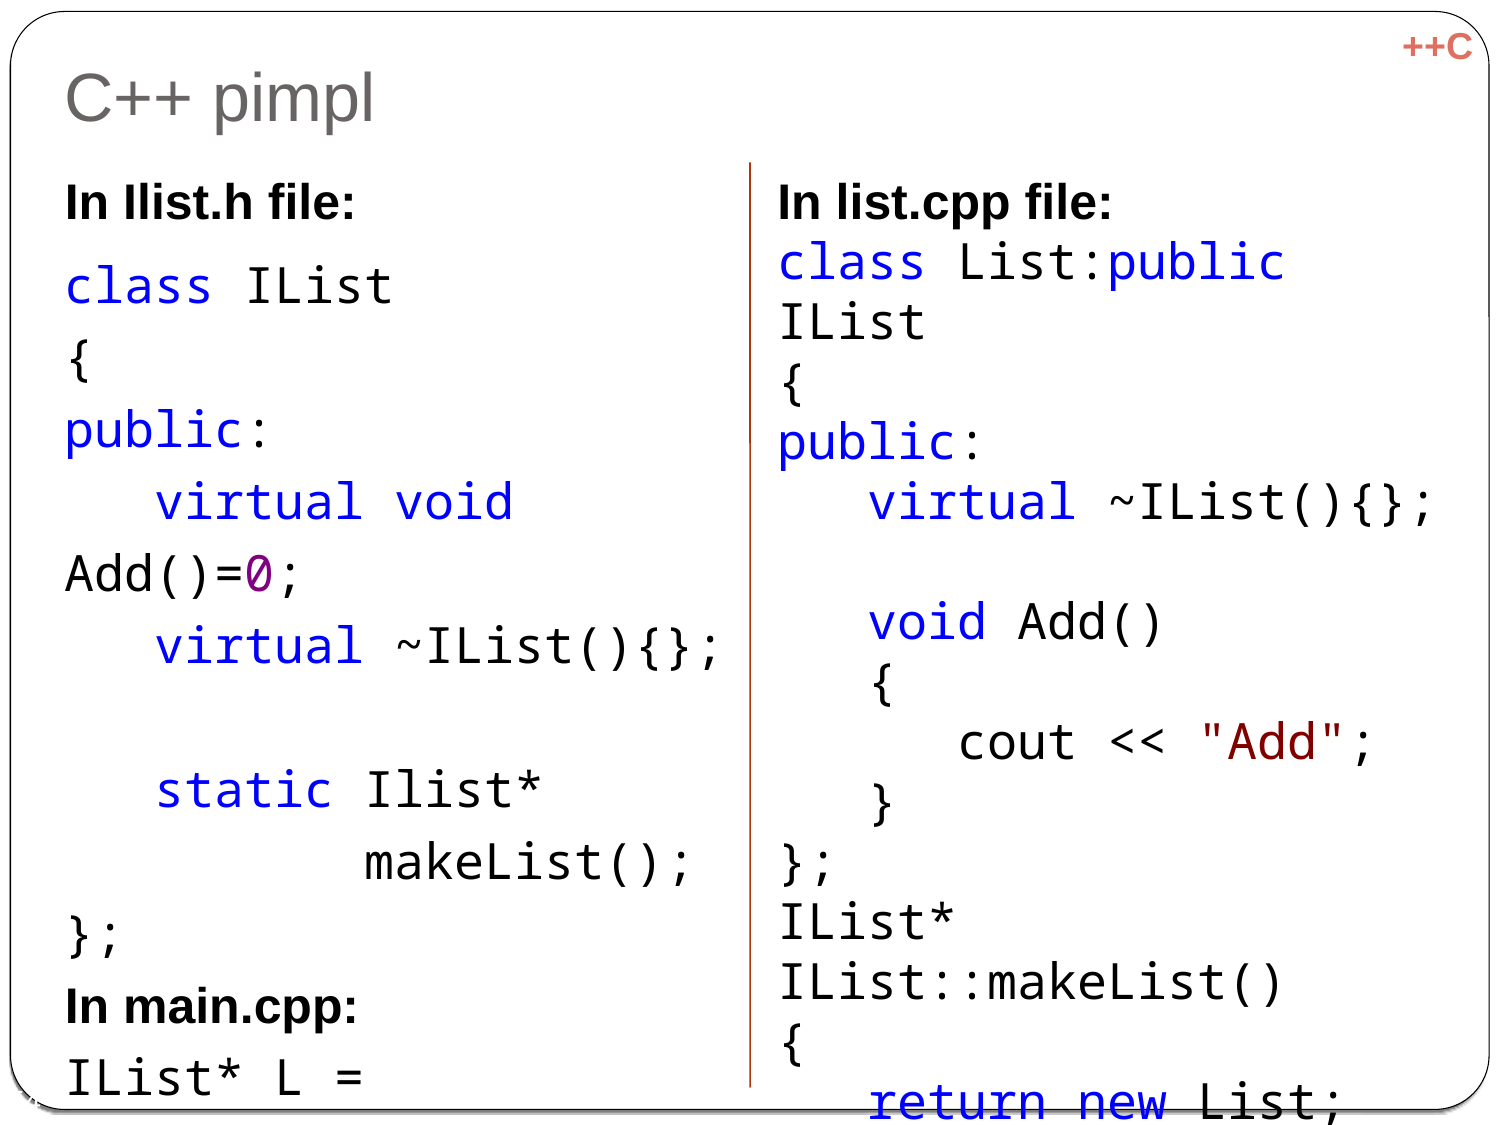

# C++ pimpl
In Ilist.h file:
class IList
{
public:
   virtual void Add()=0;
   virtual ~IList(){};
   static Ilist*
 makeList();
};
In main.cpp:
IList* L = IList::makeList();
In list.cpp file:
class List:public IList
{
public:
   virtual ~IList(){};
 void Add()
   {
      cout << "Add";
   }
};
IList* IList::makeList()
{
   return new List;
}